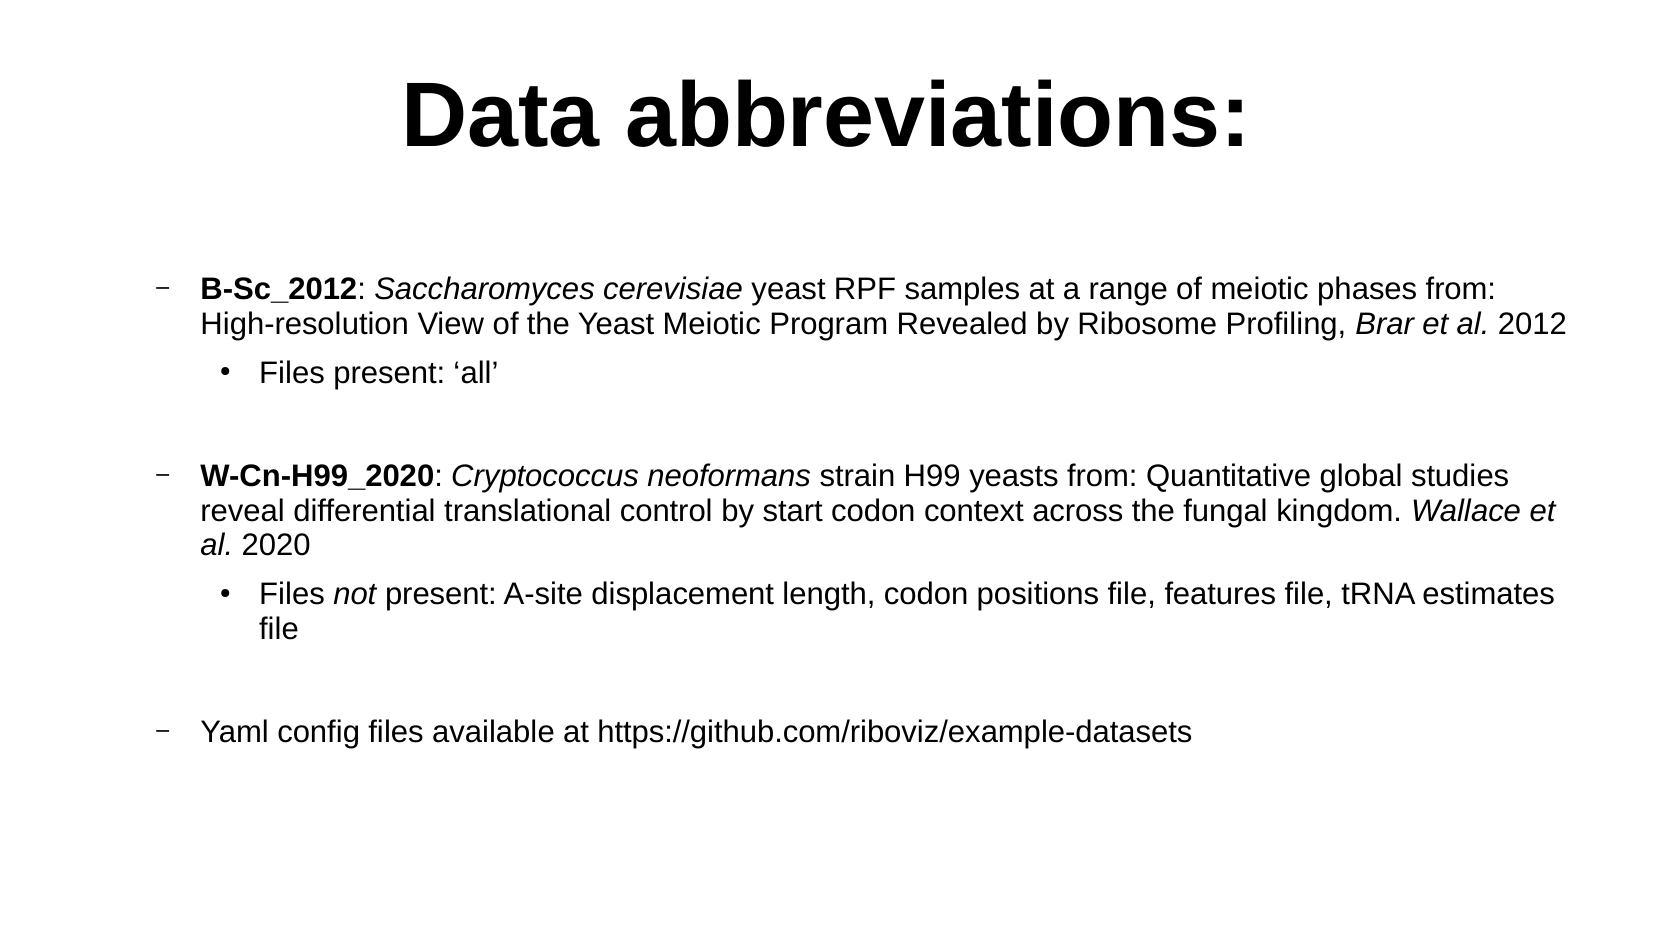

# Data abbreviations:
B-Sc_2012: Saccharomyces cerevisiae yeast RPF samples at a range of meiotic phases from: High-resolution View of the Yeast Meiotic Program Revealed by Ribosome Profiling, Brar et al. 2012
Files present: ‘all’
W-Cn-H99_2020: Cryptococcus neoformans strain H99 yeasts from: Quantitative global studies reveal differential translational control by start codon context across the fungal kingdom. Wallace et al. 2020
Files not present: A-site displacement length, codon positions file, features file, tRNA estimates file
Yaml config files available at https://github.com/riboviz/example-datasets
2